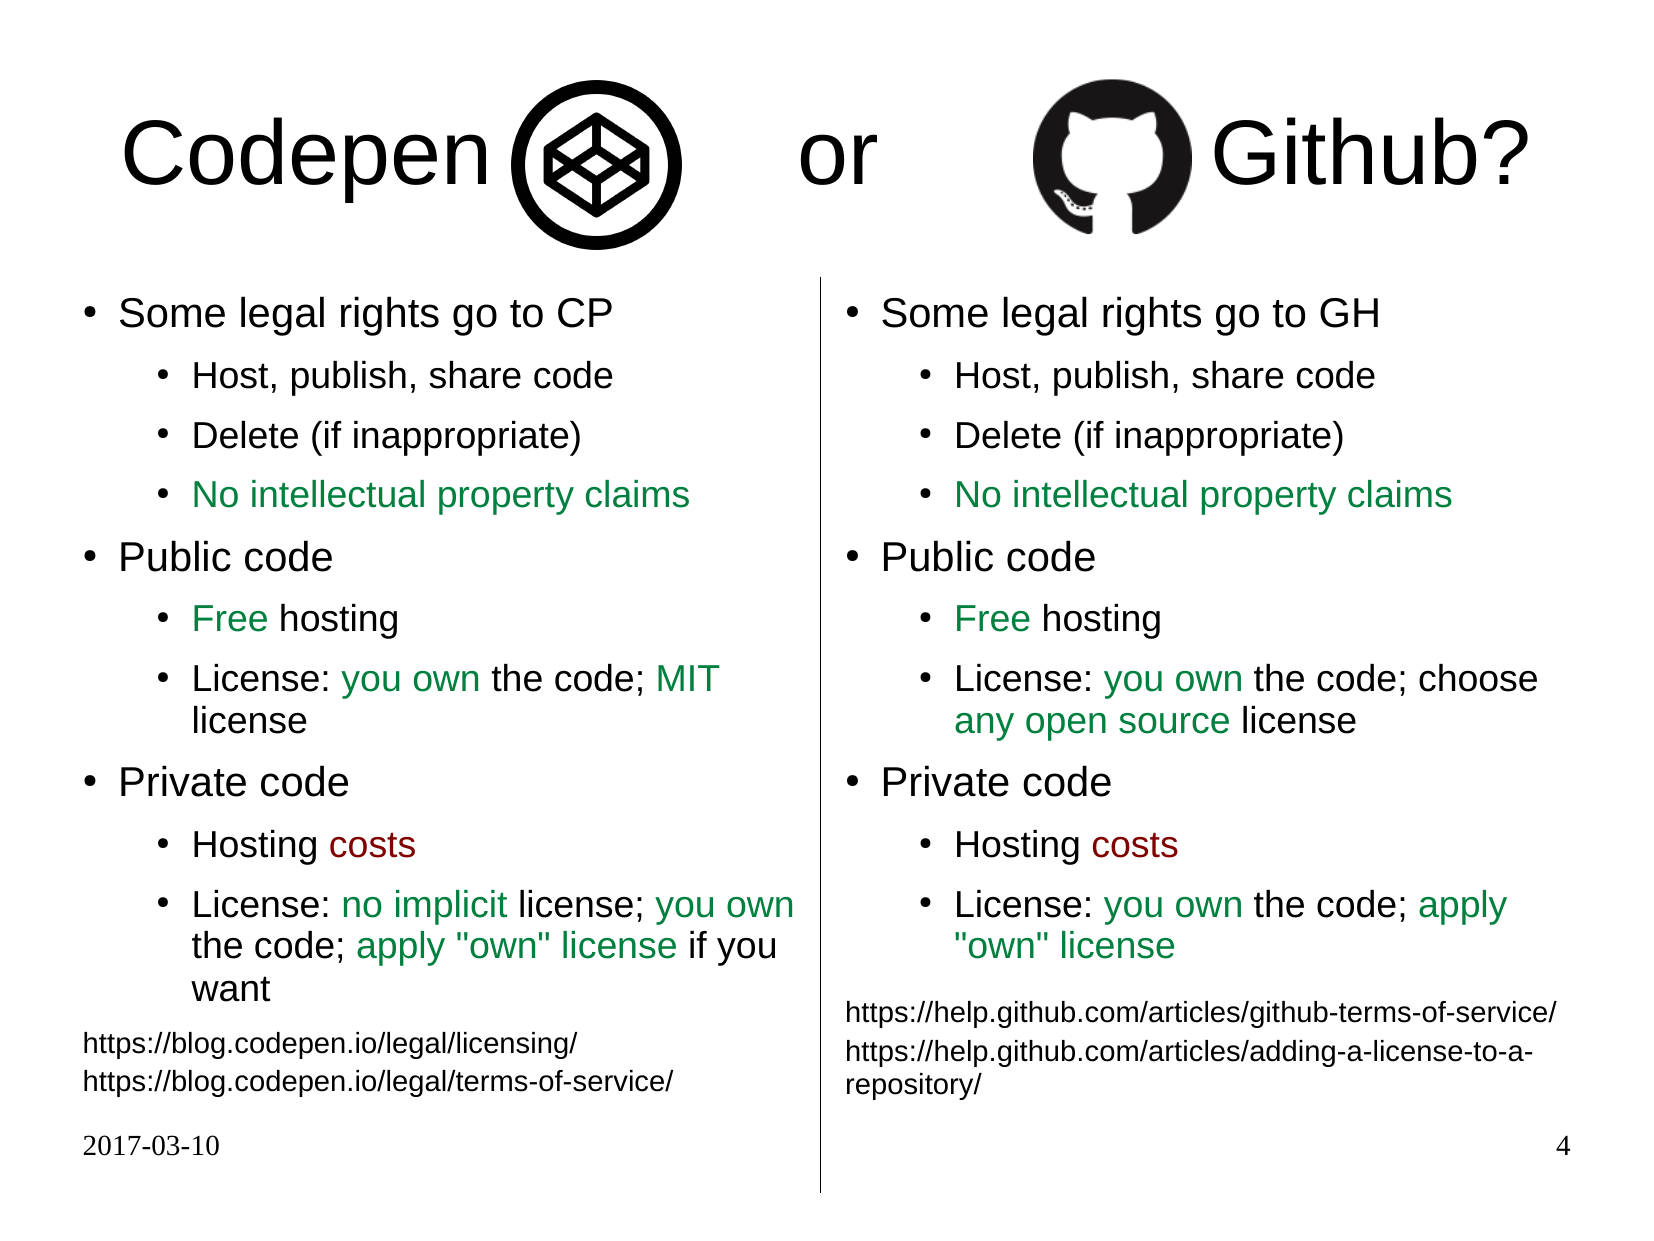

# Codepen or Github?
Some legal rights go to CP
Host, publish, share code
Delete (if inappropriate)
No intellectual property claims
Public code
Free hosting
License: you own the code; MIT license
Private code
Hosting costs
License: no implicit license; you own the code; apply "own" license if you want
https://blog.codepen.io/legal/licensing/
https://blog.codepen.io/legal/terms-of-service/
Some legal rights go to GH
Host, publish, share code
Delete (if inappropriate)
No intellectual property claims
Public code
Free hosting
License: you own the code; choose any open source license
Private code
Hosting costs
License: you own the code; apply "own" license
https://help.github.com/articles/github-terms-of-service/
https://help.github.com/articles/adding-a-license-to-a-repository/
2017-03-10
4